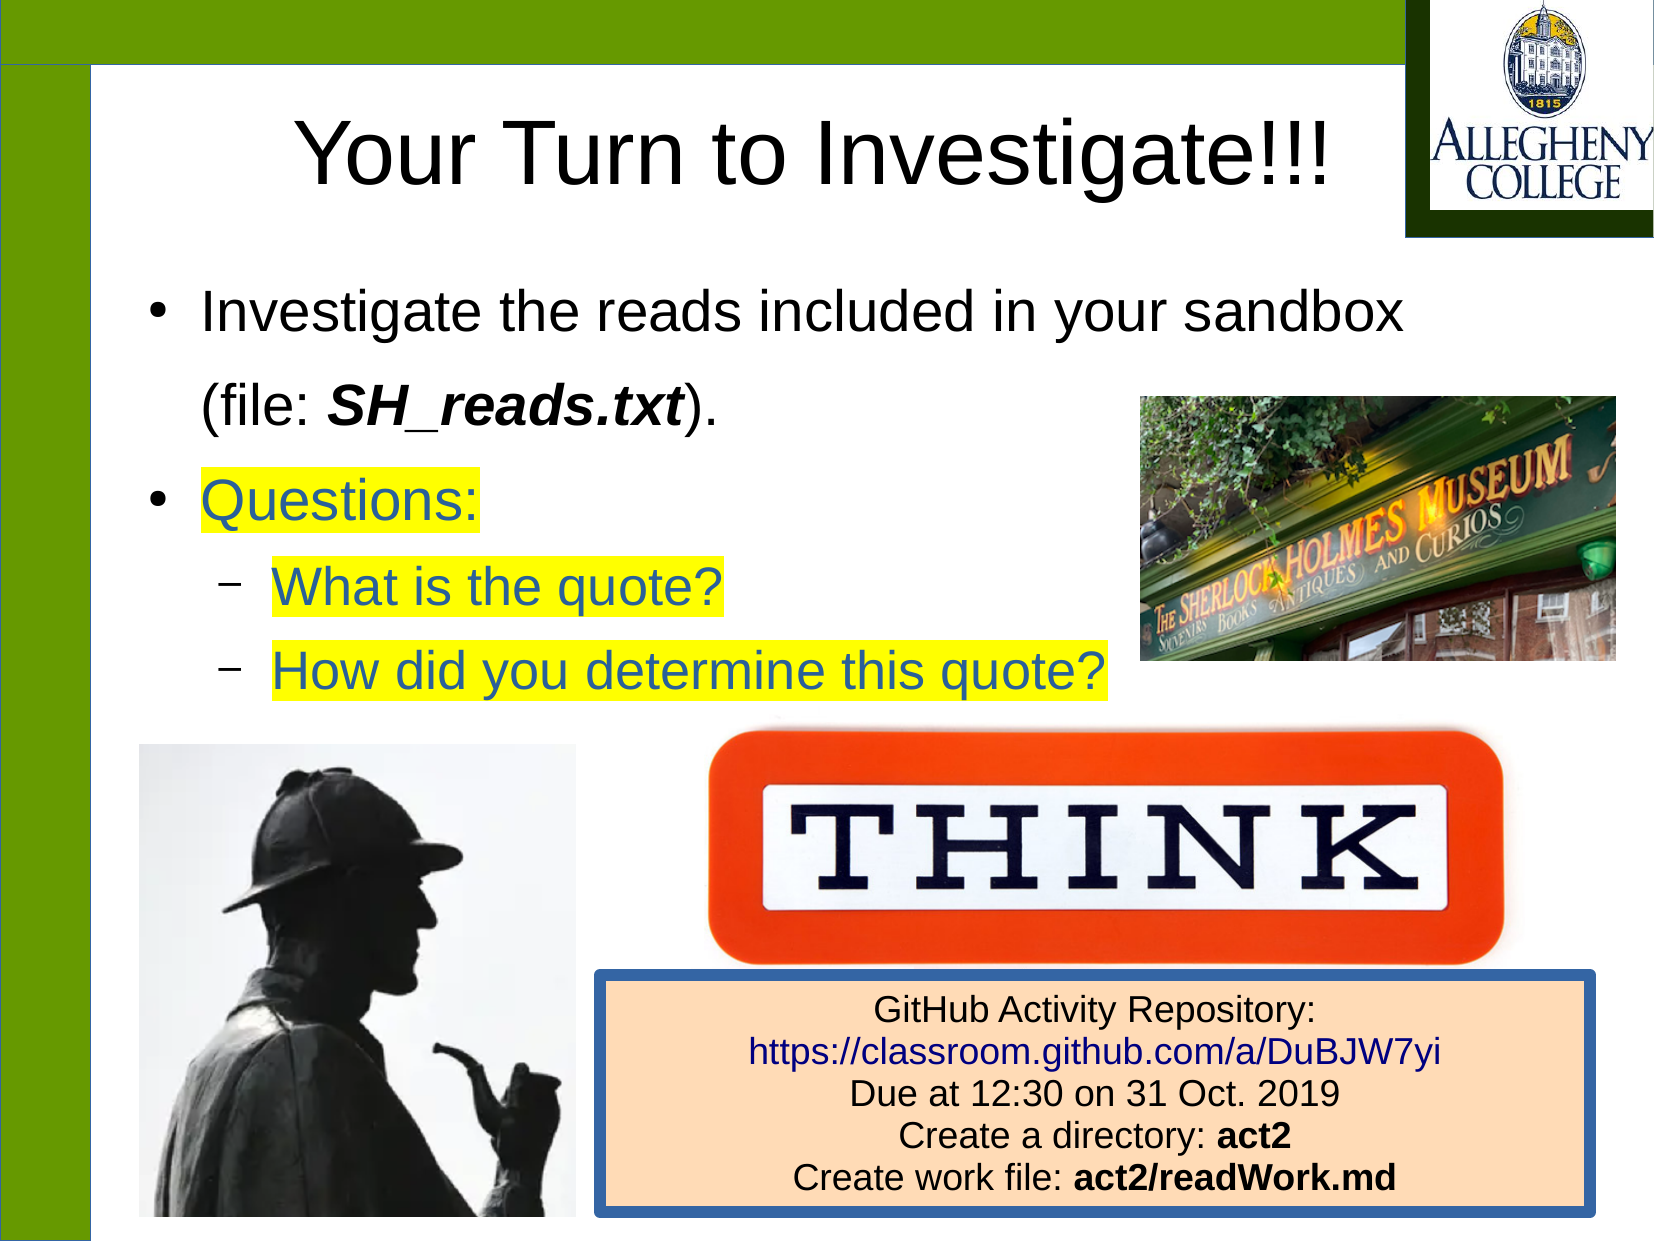

# Your Turn to Investigate!!!
Investigate the reads included in your sandbox
(file: SH_reads.txt).
Questions:
What is the quote?
How did you determine this quote?
GitHub Activity Repository:
https://classroom.github.com/a/DuBJW7yi
Due at 12:30 on 31 Oct. 2019
Create a directory: act2
Create work file: act2/readWork.md